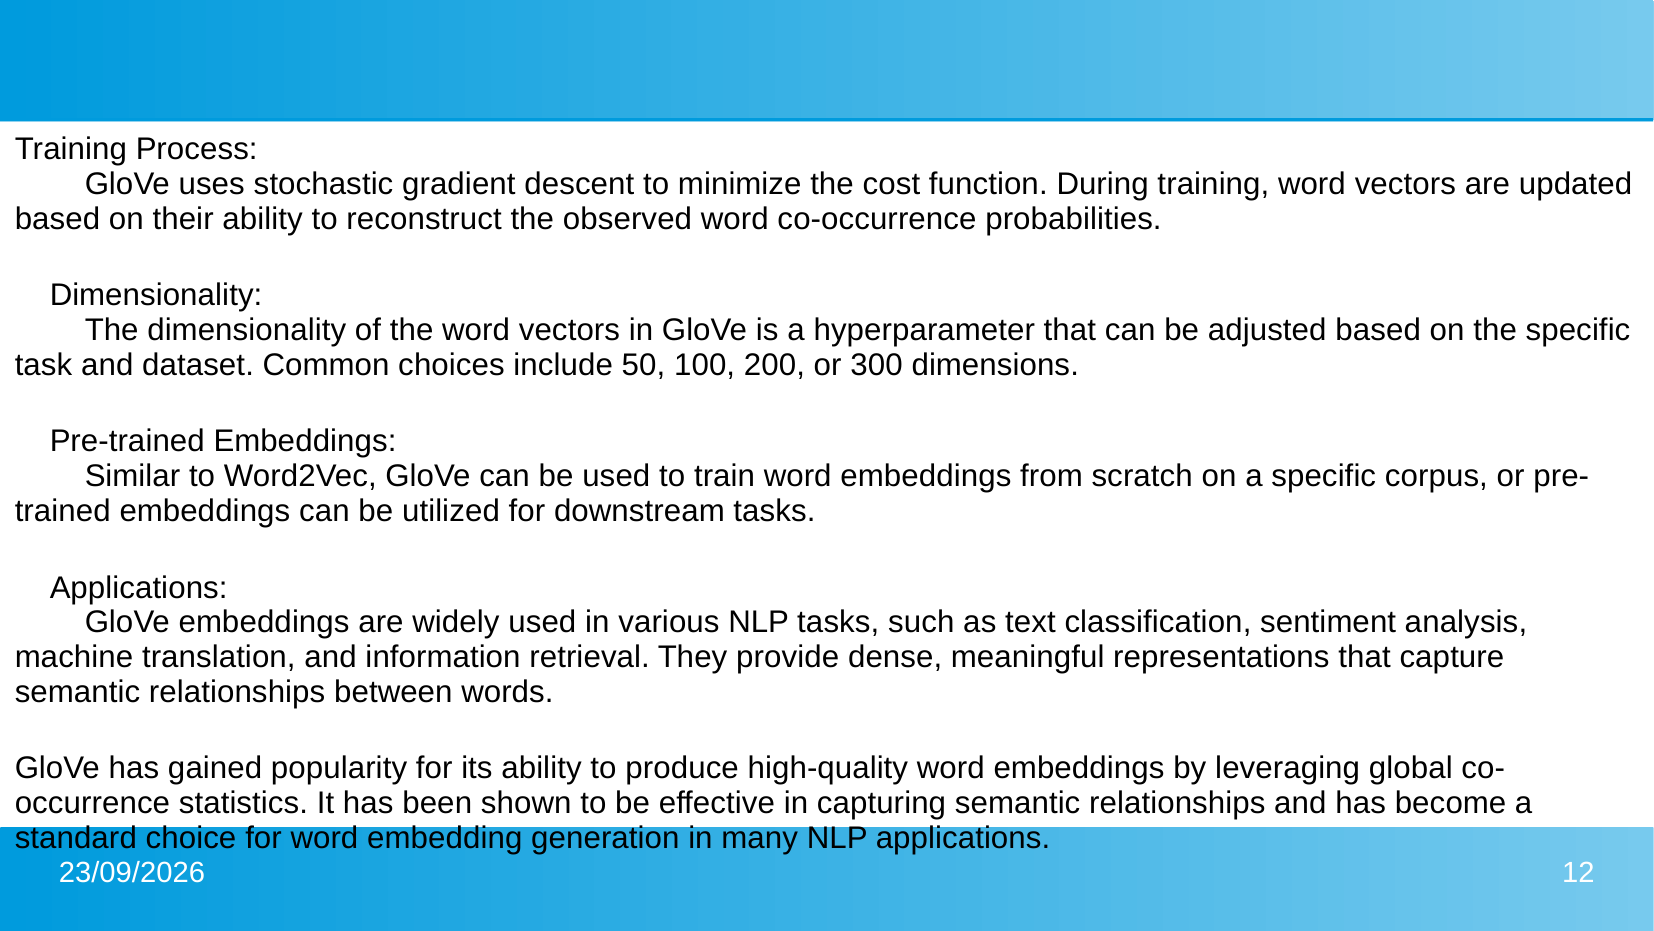

#
Training Process:
 GloVe uses stochastic gradient descent to minimize the cost function. During training, word vectors are updated based on their ability to reconstruct the observed word co-occurrence probabilities.
 Dimensionality:
 The dimensionality of the word vectors in GloVe is a hyperparameter that can be adjusted based on the specific task and dataset. Common choices include 50, 100, 200, or 300 dimensions.
 Pre-trained Embeddings:
 Similar to Word2Vec, GloVe can be used to train word embeddings from scratch on a specific corpus, or pre-trained embeddings can be utilized for downstream tasks.
 Applications:
 GloVe embeddings are widely used in various NLP tasks, such as text classification, sentiment analysis, machine translation, and information retrieval. They provide dense, meaningful representations that capture semantic relationships between words.
GloVe has gained popularity for its ability to produce high-quality word embeddings by leveraging global co-occurrence statistics. It has been shown to be effective in capturing semantic relationships and has become a standard choice for word embedding generation in many NLP applications.
12